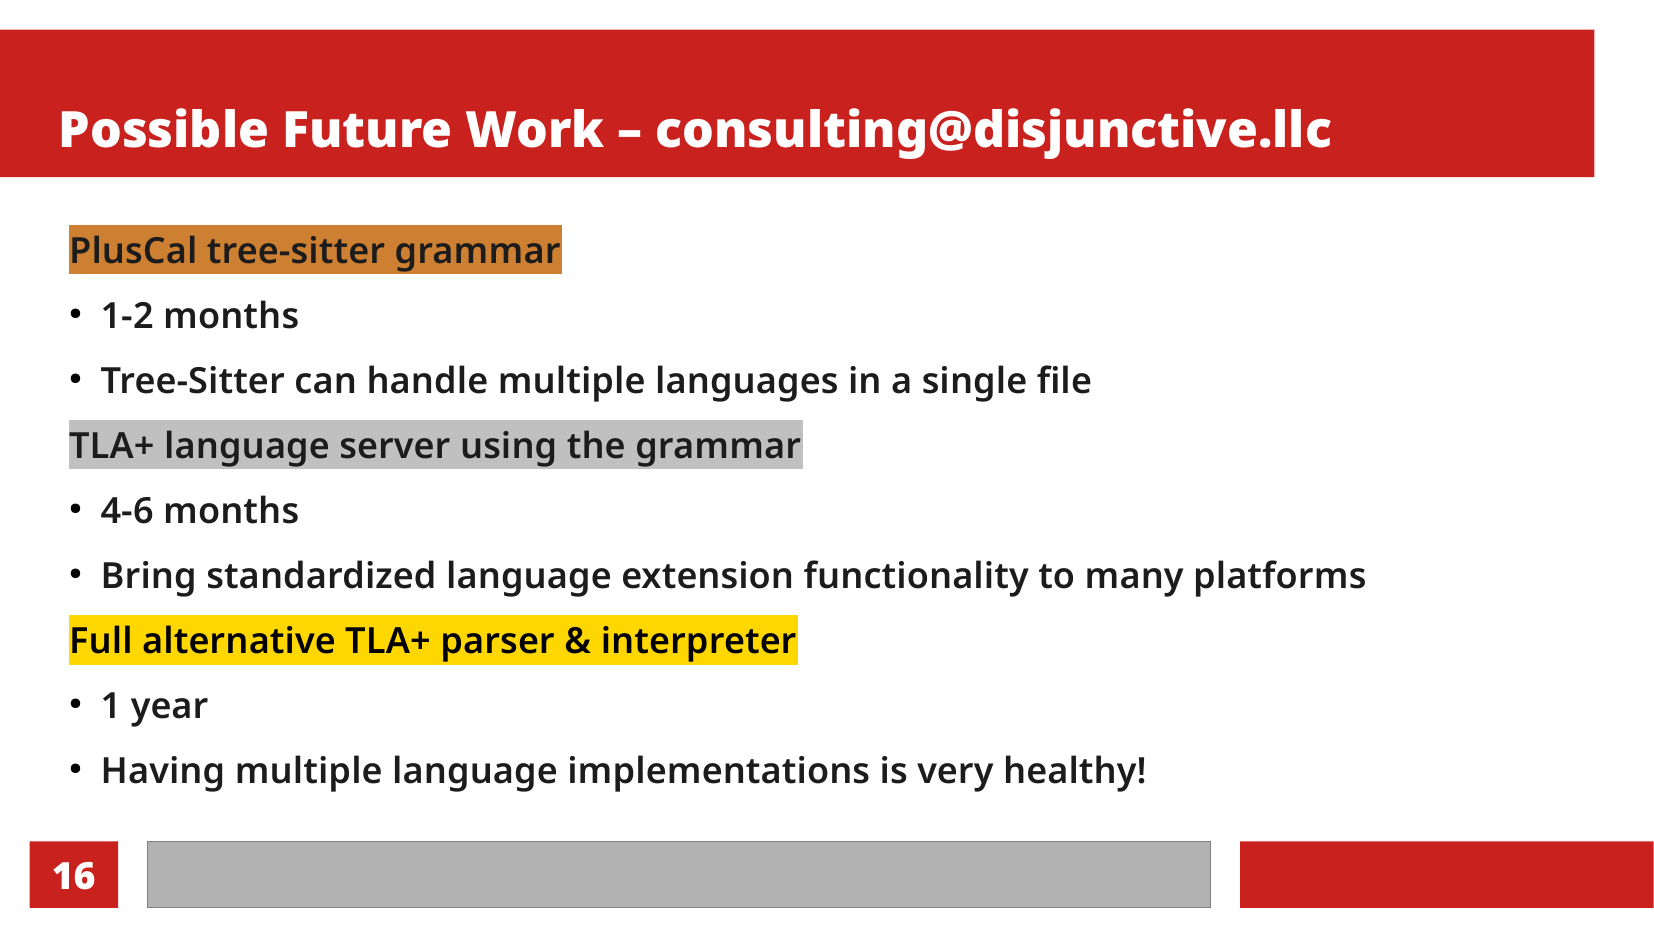

# Possible Future Work – consulting@disjunctive.llc
PlusCal tree-sitter grammar
1-2 months
Tree-Sitter can handle multiple languages in a single file
TLA+ language server using the grammar
4-6 months
Bring standardized language extension functionality to many platforms
Full alternative TLA+ parser & interpreter
1 year
Having multiple language implementations is very healthy!
16